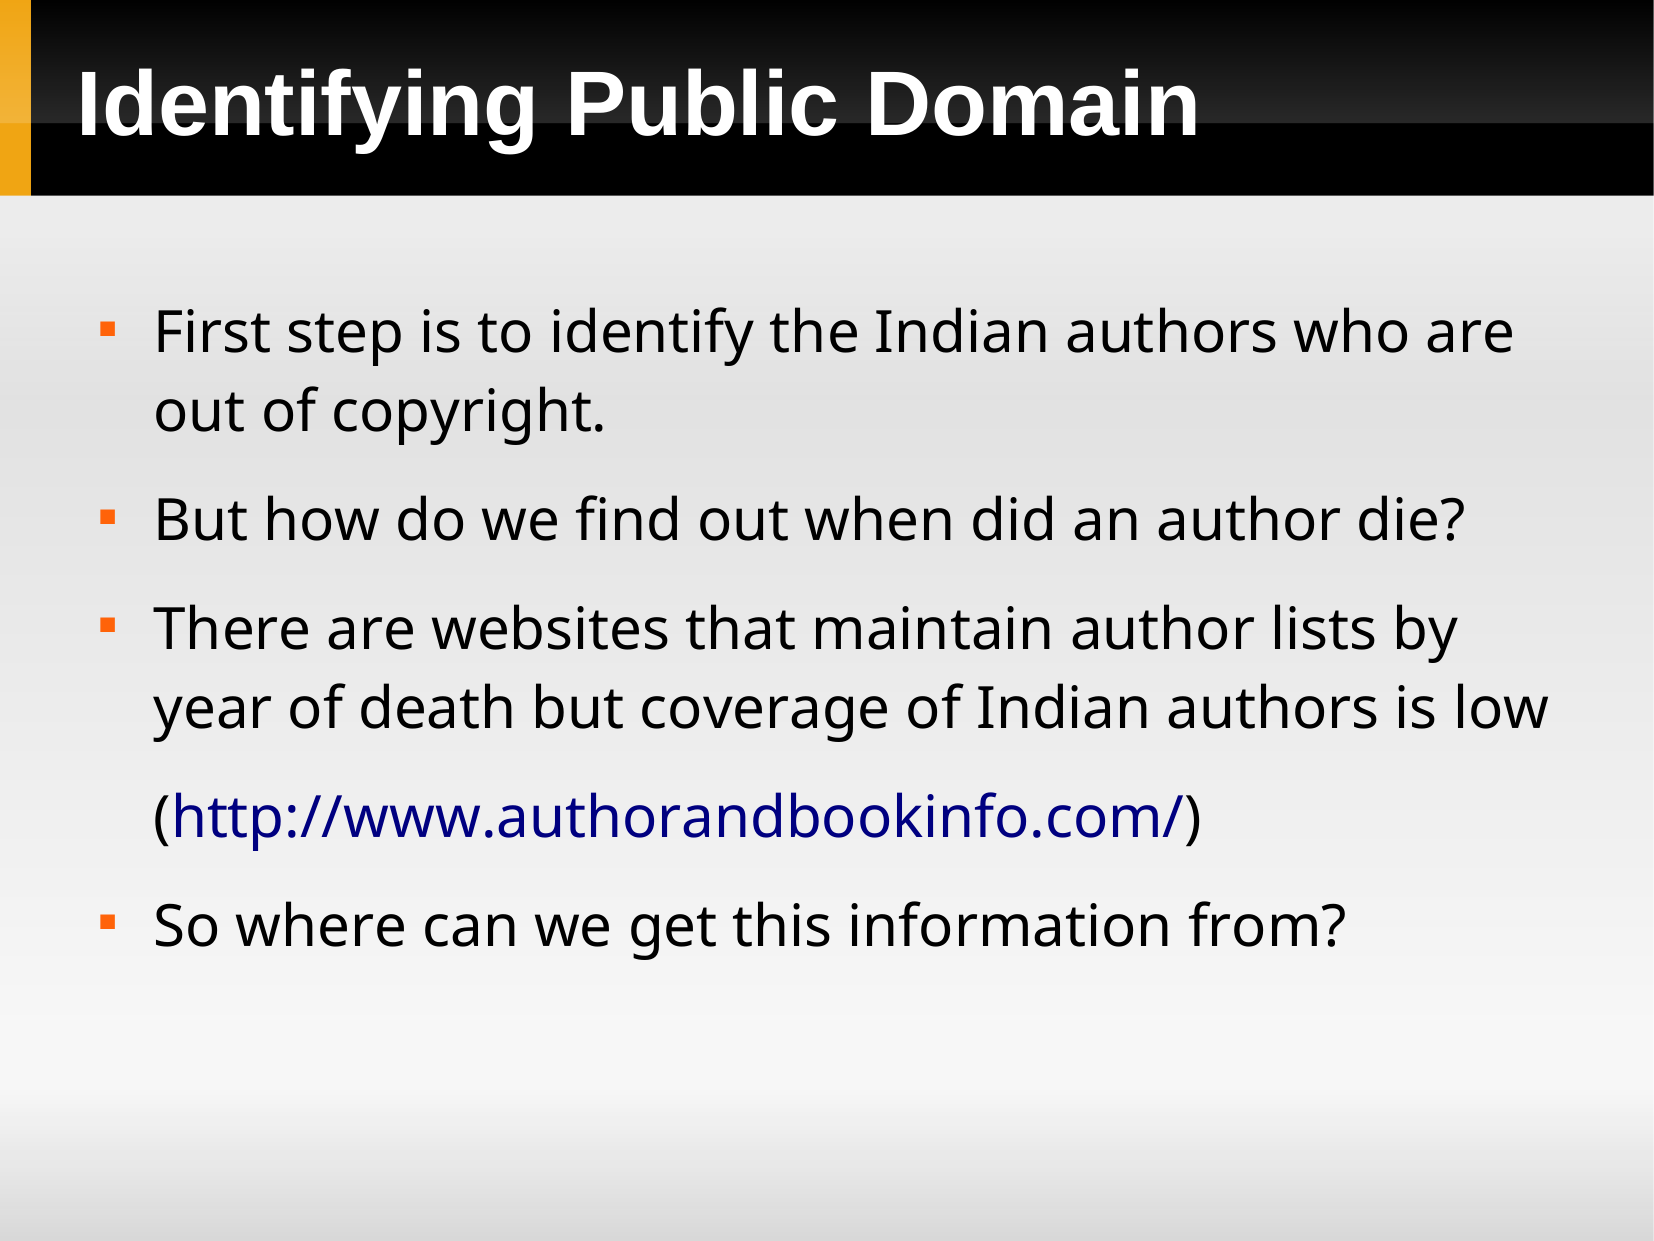

# Identifying Public Domain
First step is to identify the Indian authors who are out of copyright.
But how do we find out when did an author die?
There are websites that maintain author lists by year of death but coverage of Indian authors is low
(http://www.authorandbookinfo.com/)
So where can we get this information from?